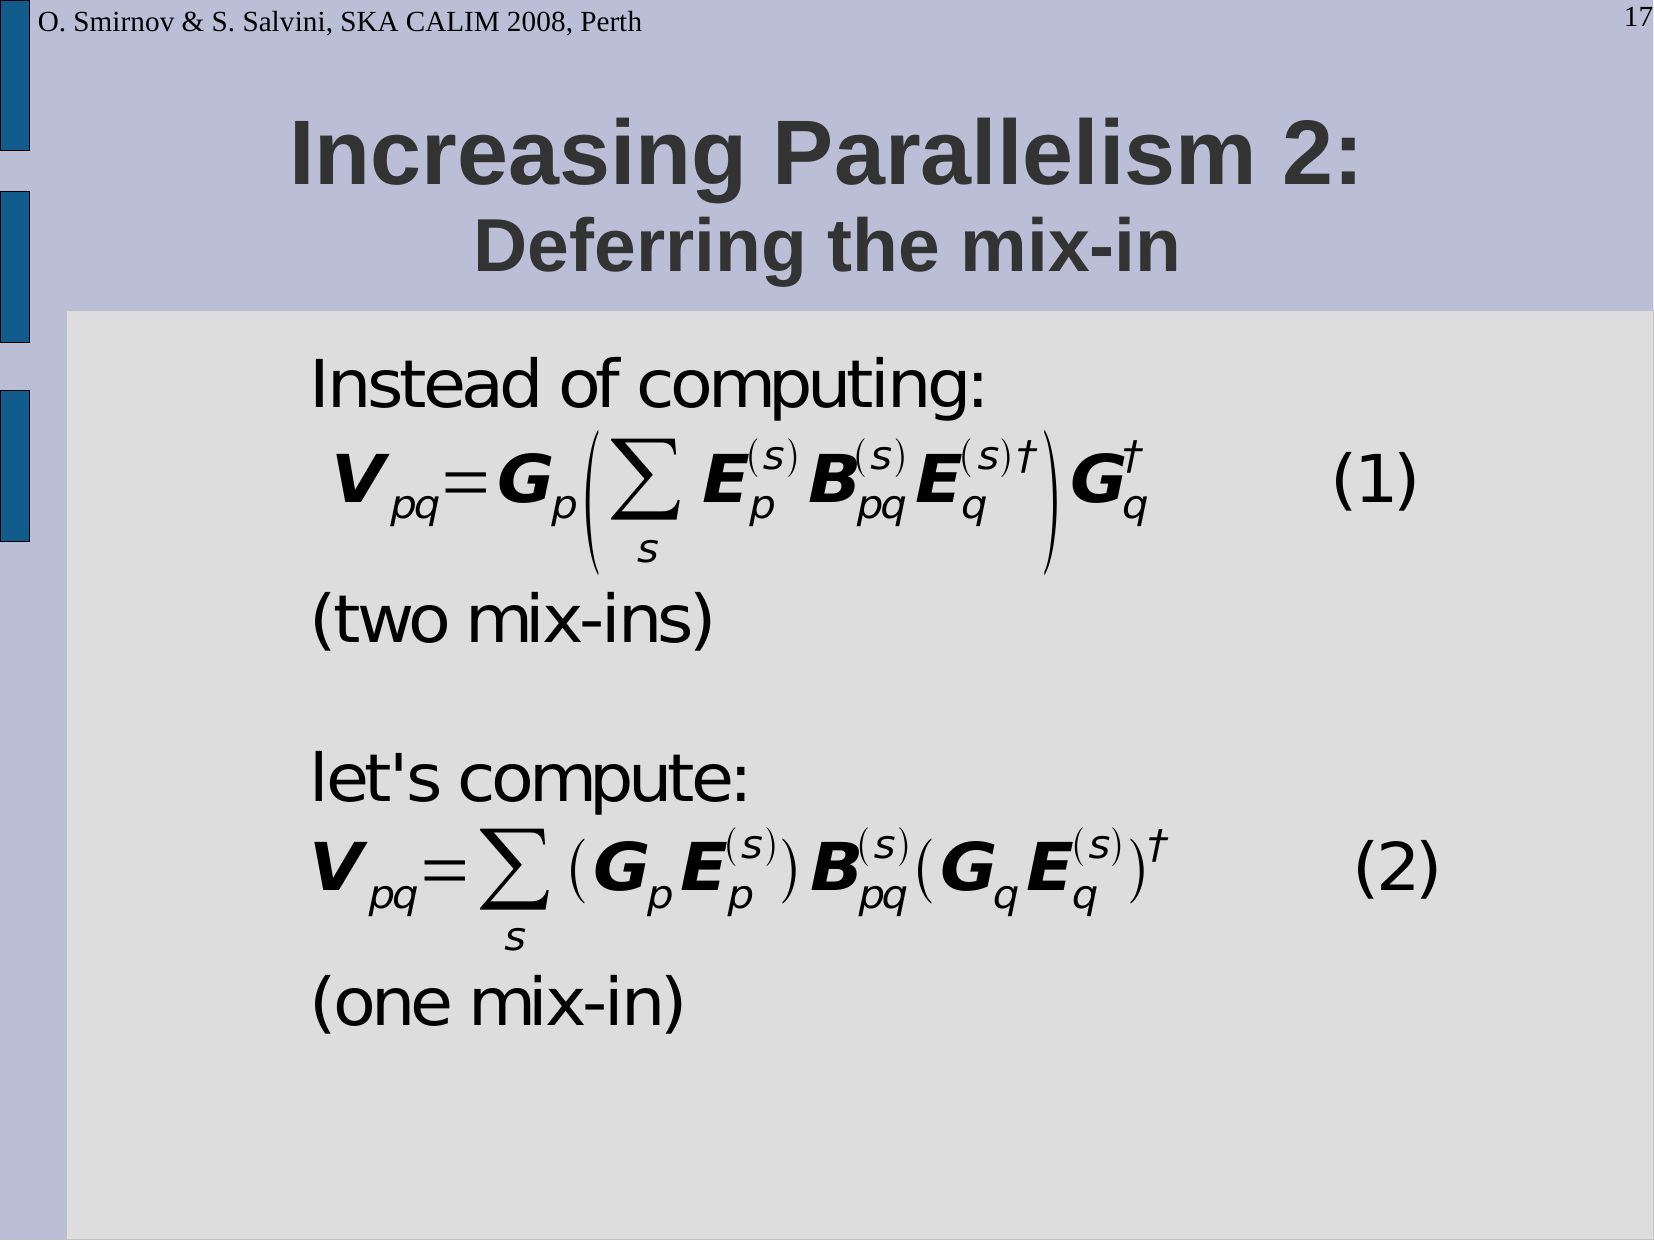

17
O. Smirnov & S. Salvini, SKA CALIM 2008, Perth
# Increasing Parallelism 2: Deferring the mix-in